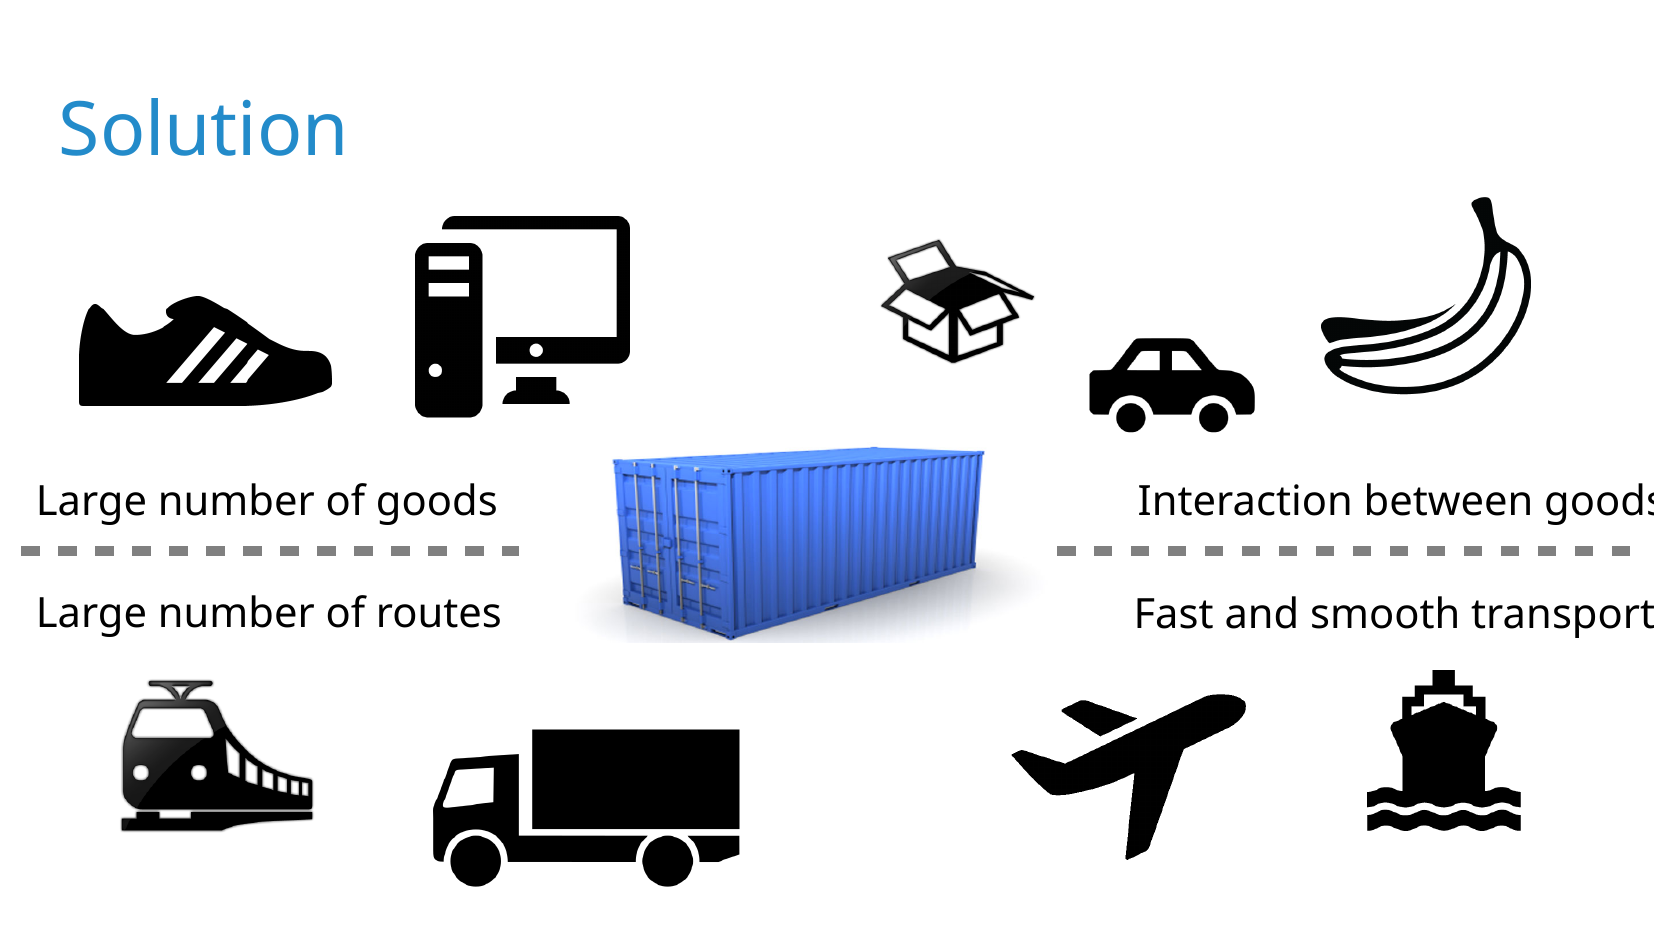

# Solution
Large number of goods
Interaction between goods
Large number of routes
Fast and smooth transport